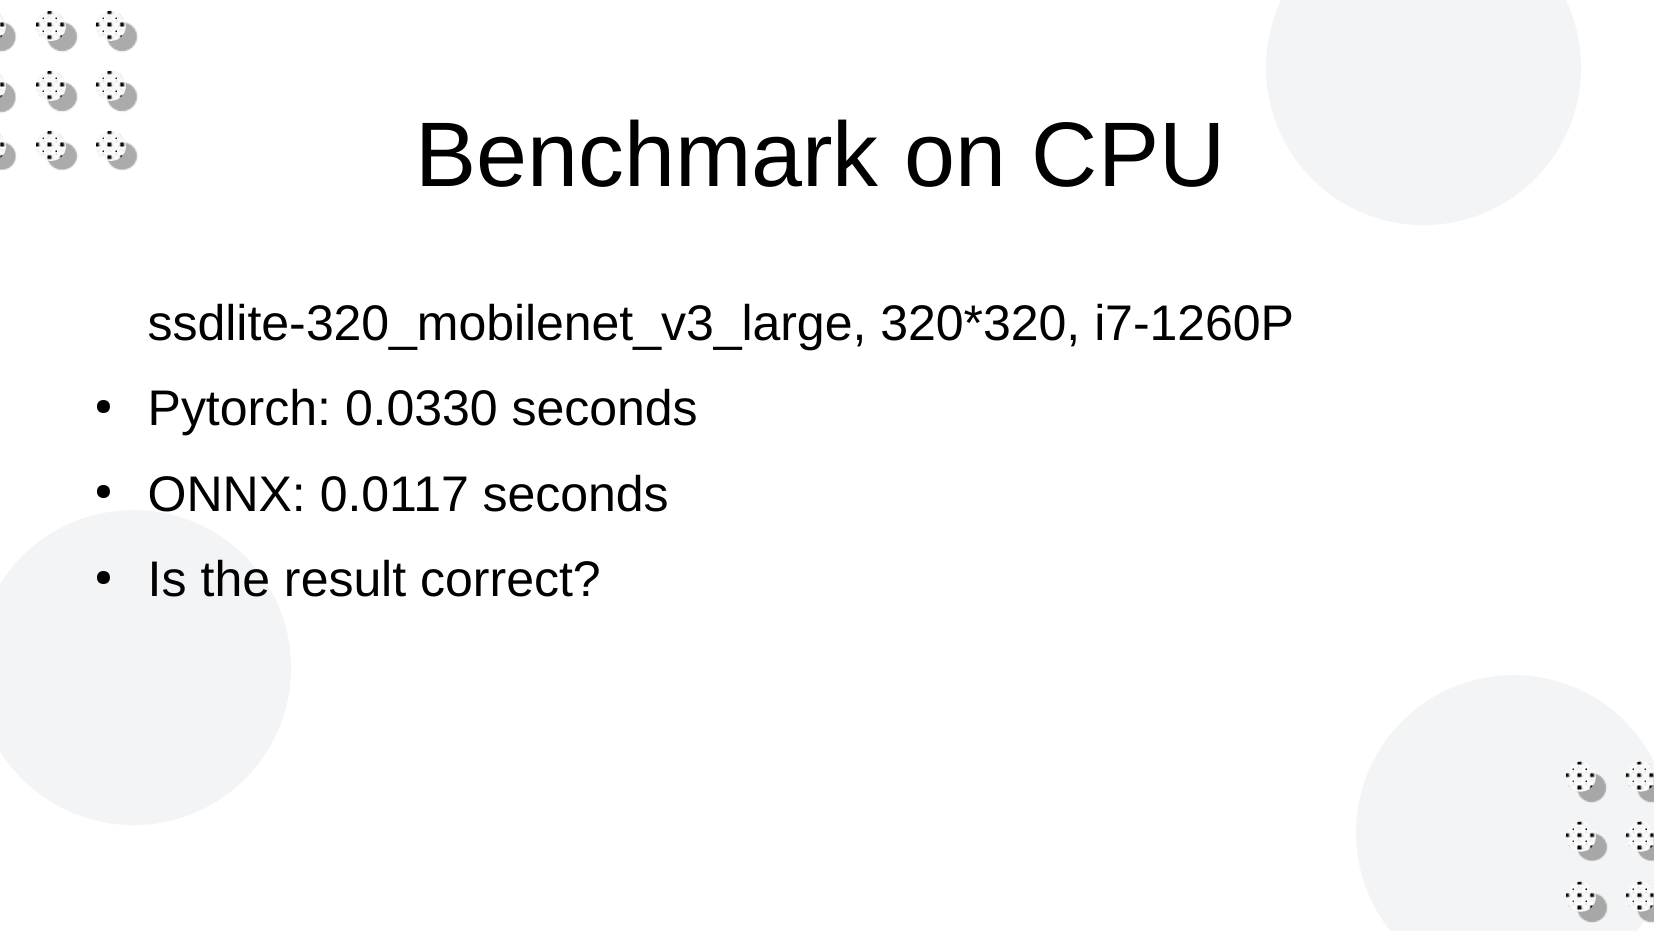

# Benchmark on CPU
ssdlite-320_mobilenet_v3_large, 320*320, i7-1260P
Pytorch: 0.0330 seconds
ONNX: 0.0117 seconds
Is the result correct?